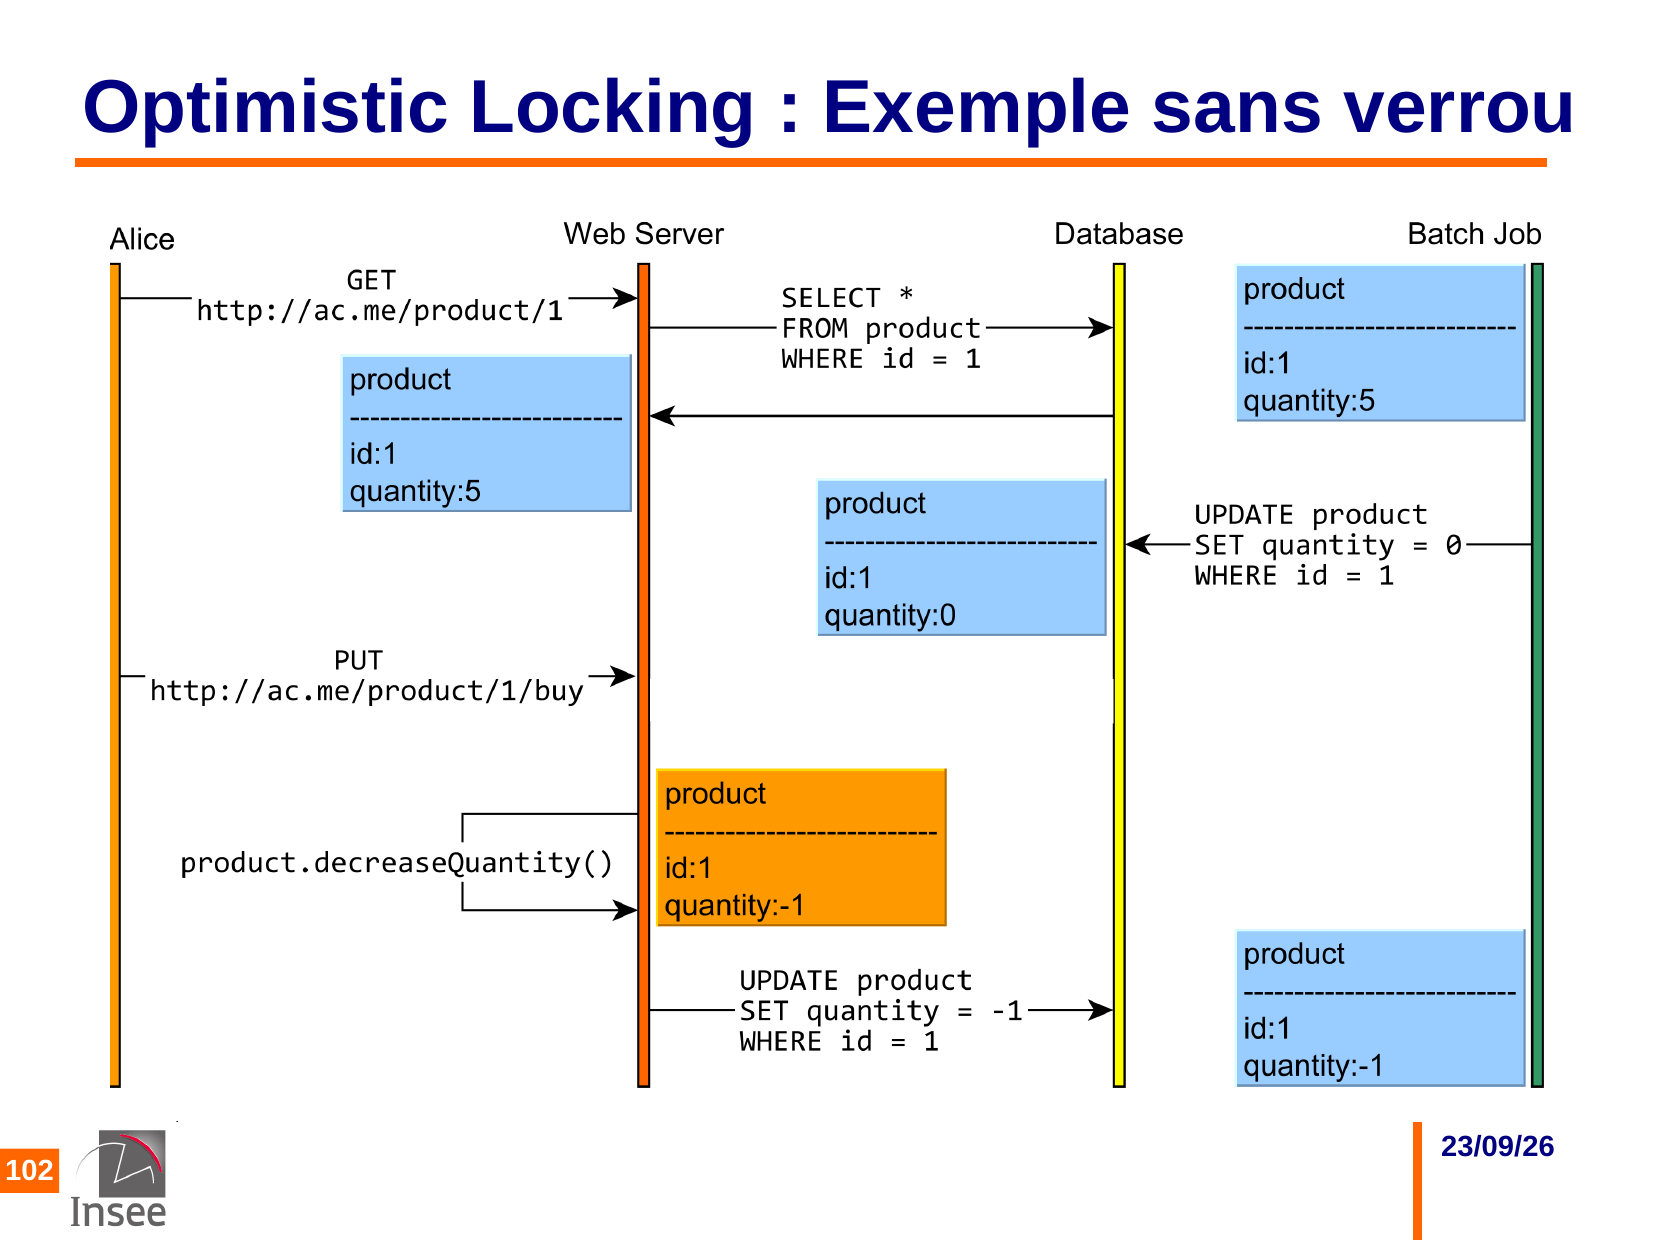

# Optimistic Locking : Exemple sans verrou
102